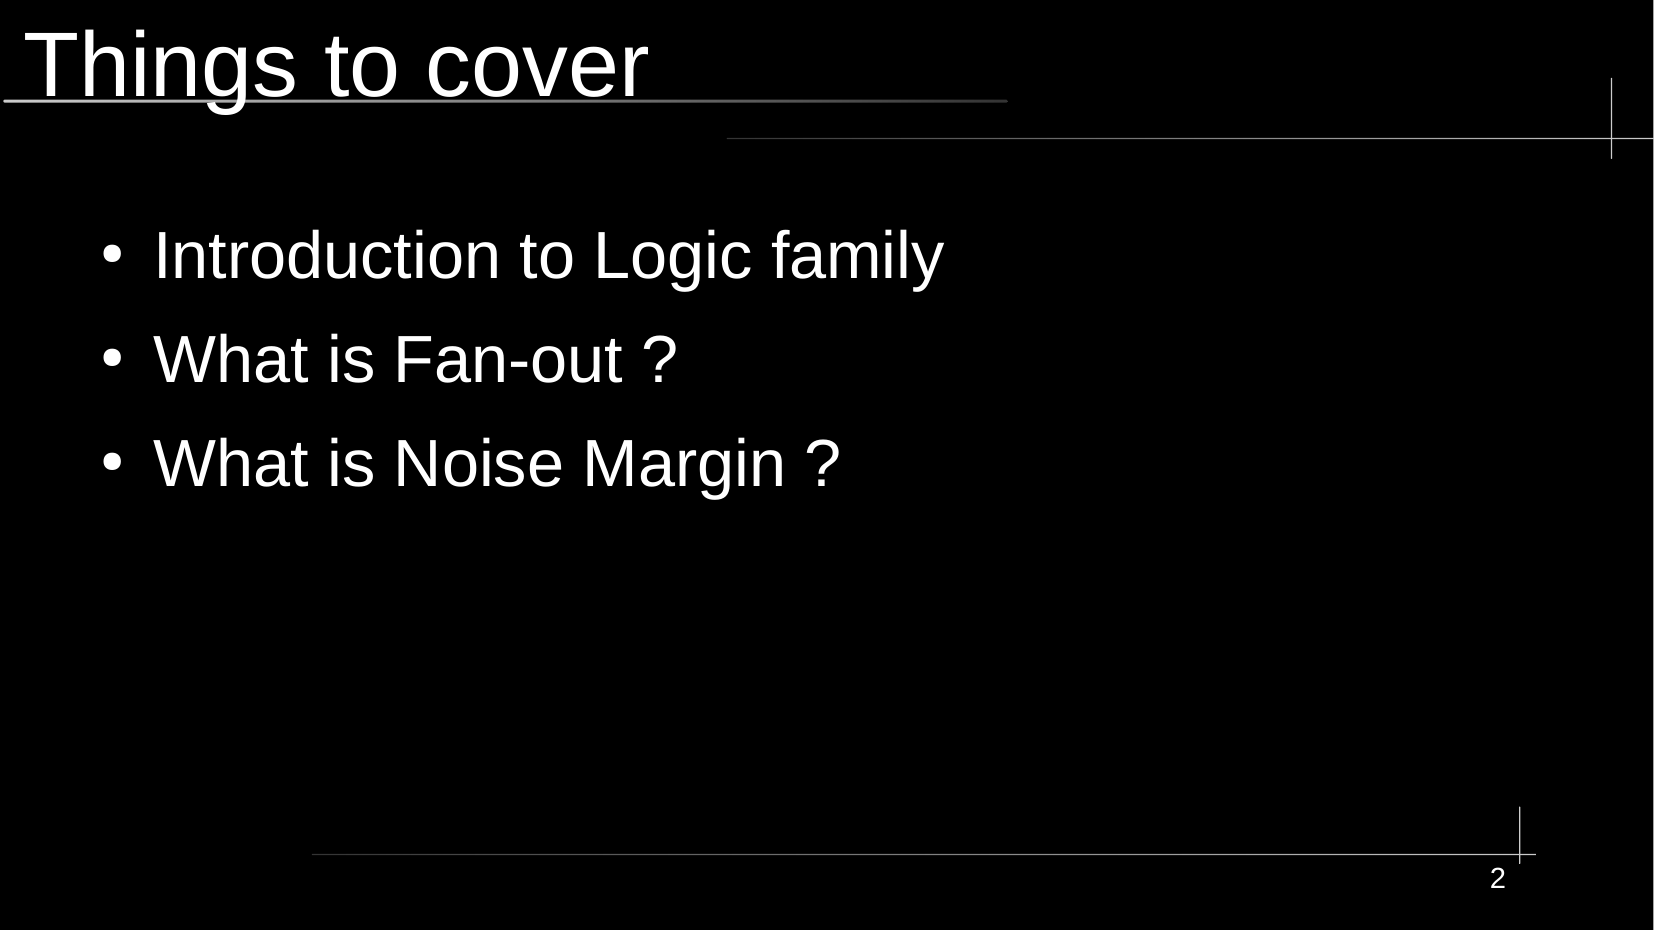

# Things to cover
Introduction to Logic family
What is Fan-out ?
What is Noise Margin ?
2